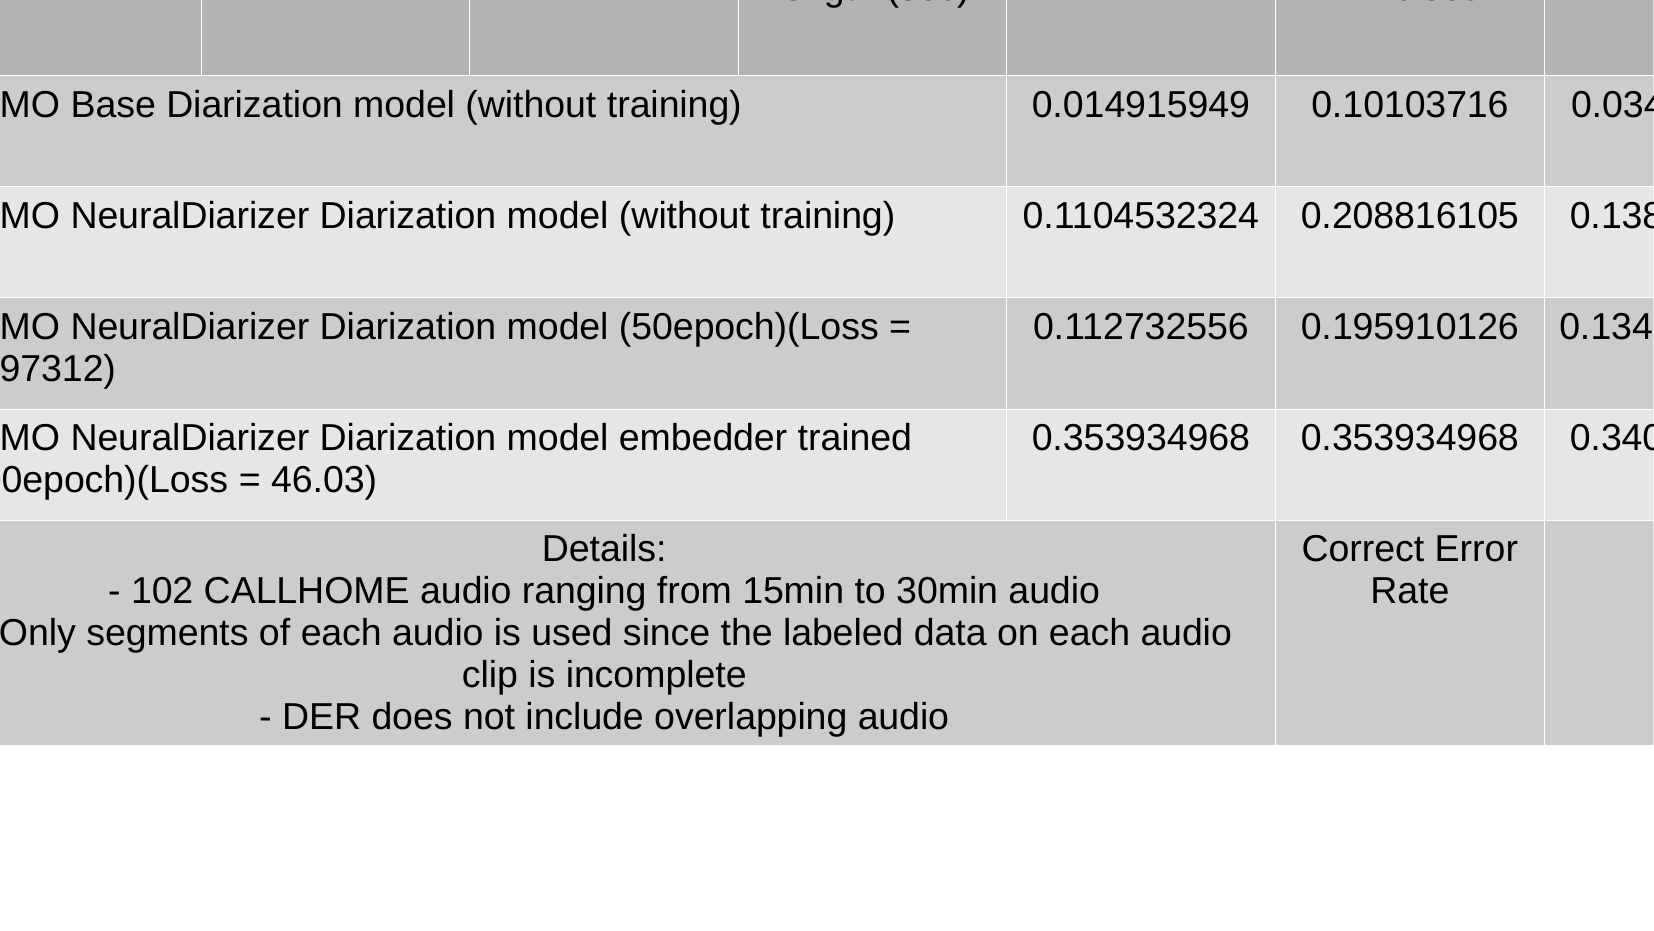

| VAD | Embedder | Clustering | Window length (sec) | DER | DER 1 STD noised | DER CHATTER |
| --- | --- | --- | --- | --- | --- | --- |
| NEMO Base Diarization model (without training) | | | | 0.014915949 | 0.10103716 | 0.034337117 |
| NEMO NeuralDiarizer Diarization model (without training) | | | | 0.1104532324 | 0.208816105 | 0.138652918 |
| NEMO NeuralDiarizer Diarization model (50epoch)(Loss = 27.97312) | | | | 0.112732556 | 0.195910126 | 0.1342934454 |
| NEMO NeuralDiarizer Diarization model embedder trained (200epoch)(Loss = 46.03) | | | | 0.353934968 | 0.353934968 | 0.340754047 |
| Details: - 102 CALLHOME audio ranging from 15min to 30min audio - Only segments of each audio is used since the labeled data on each audio clip is incomplete - DER does not include overlapping audio | | | | | Correct Error Rate | |